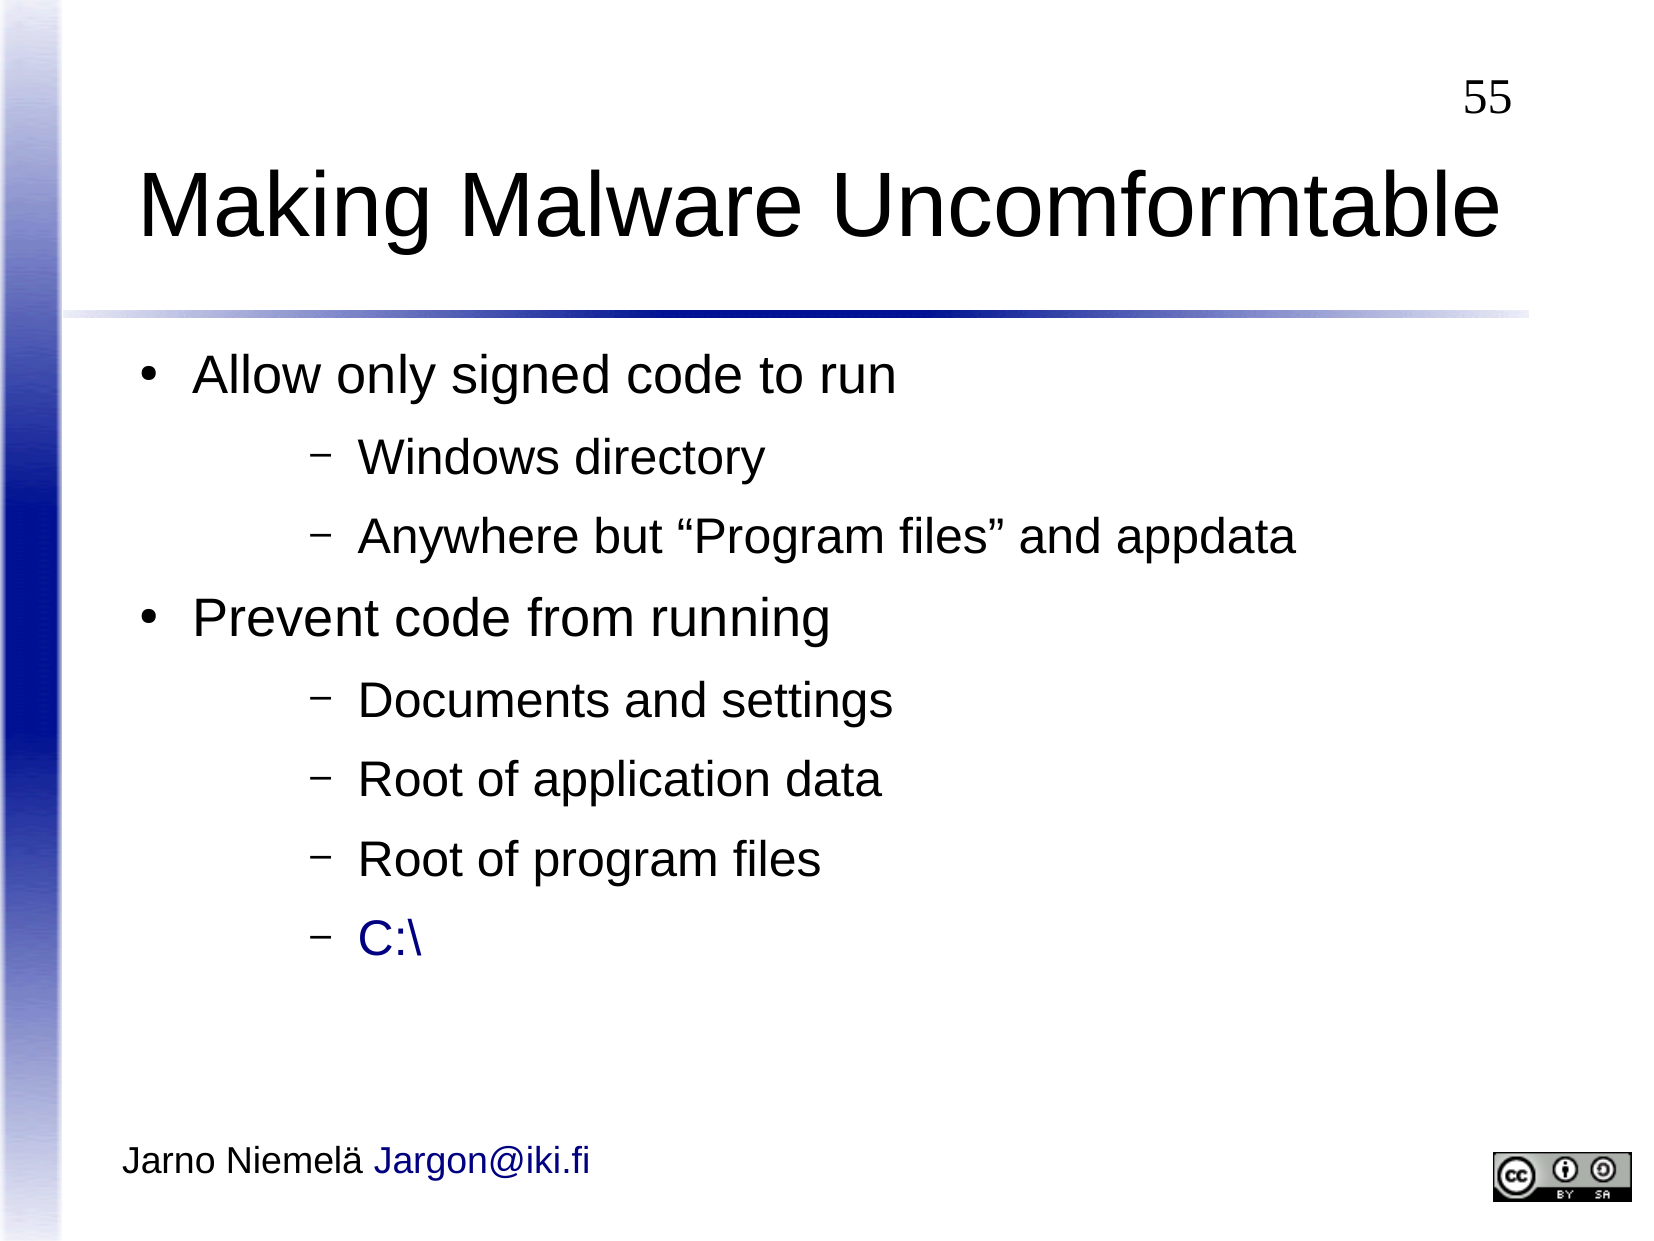

# Making Malware Uncomformtable
Allow only signed code to run
Windows directory
Anywhere but “Program files” and appdata
Prevent code from running
Documents and settings
Root of application data
Root of program files
C:\